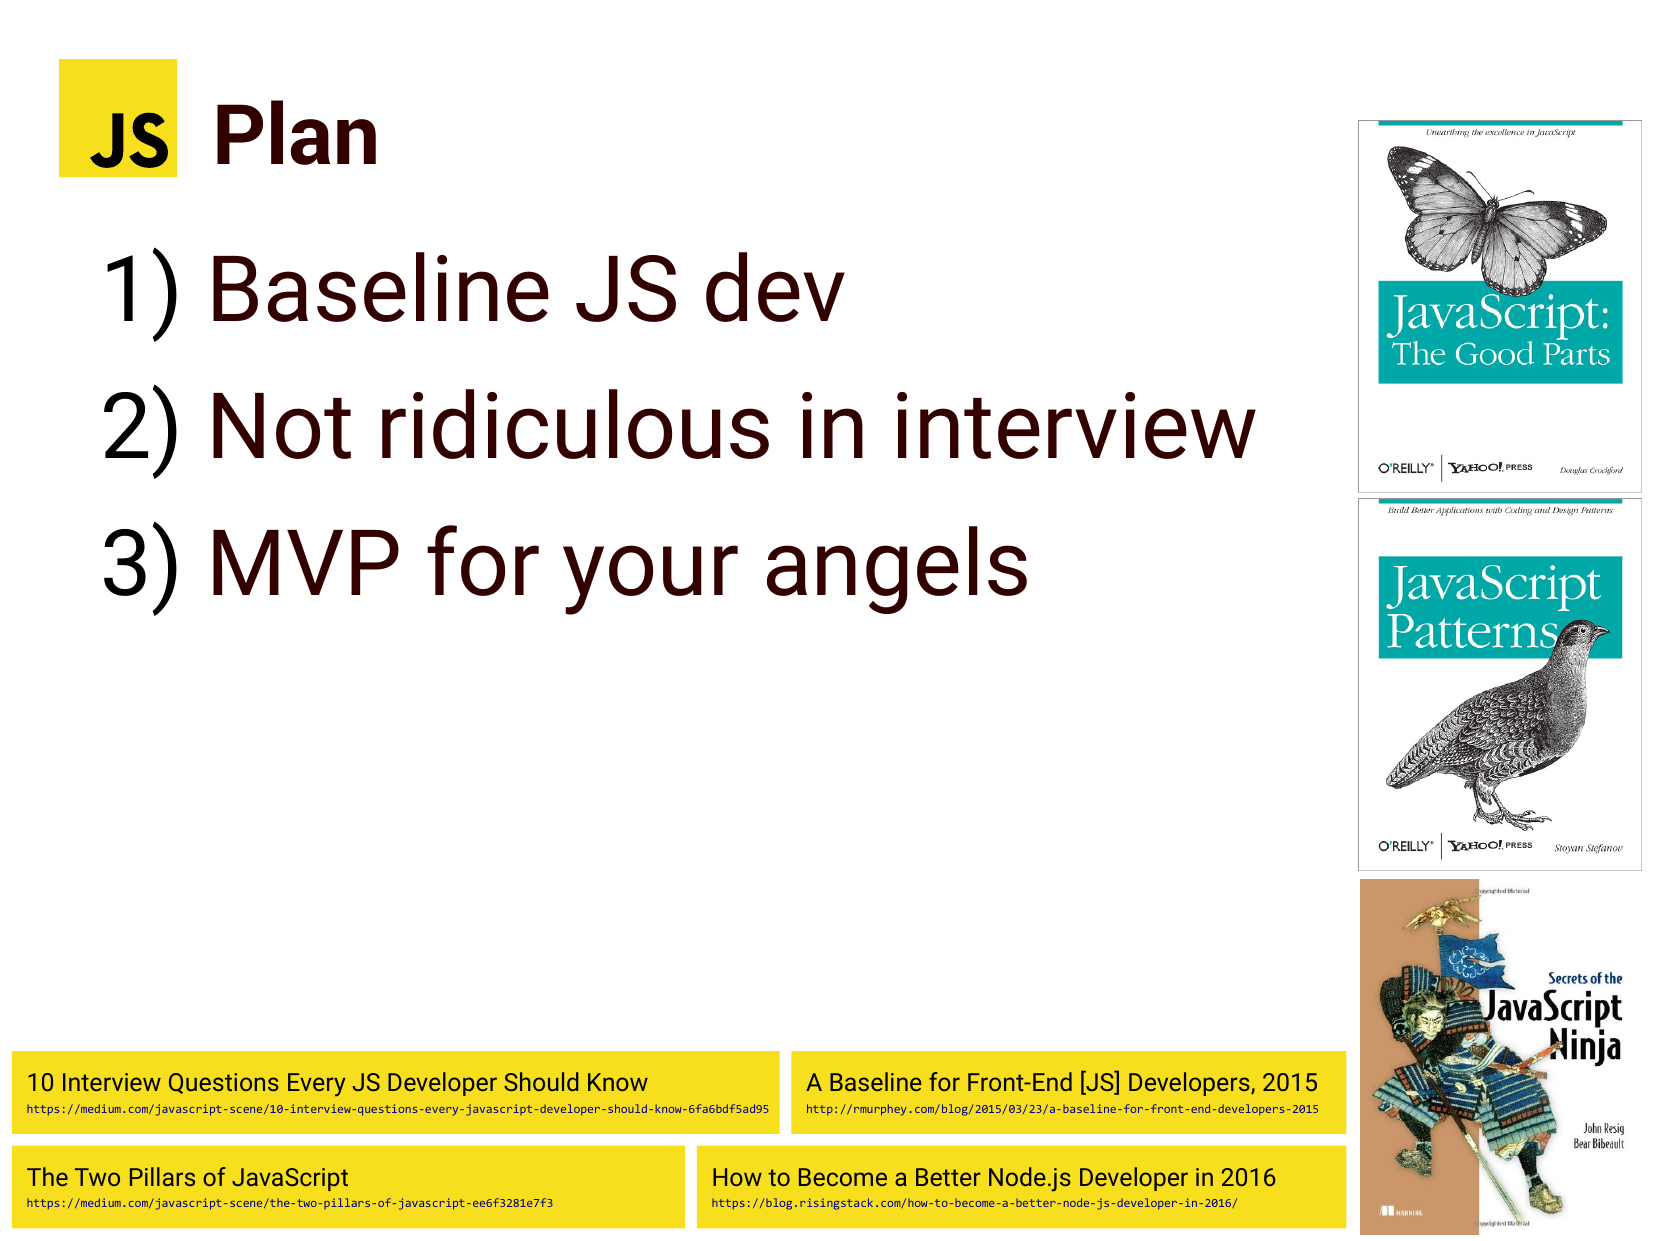

# Plan
 Baseline JS dev
 Not ridiculous in interview
 MVP for your angels
10 Interview Questions Every JS Developer Should Know
https://medium.com/javascript-scene/10-interview-questions-every-javascript-developer-should-know-6fa6bdf5ad95
A Baseline for Front-End [JS] Developers, 2015
http://rmurphey.com/blog/2015/03/23/a-baseline-for-front-end-developers-2015
The Two Pillars of JavaScript
https://medium.com/javascript-scene/the-two-pillars-of-javascript-ee6f3281e7f3
How to Become a Better Node.js Developer in 2016
https://blog.risingstack.com/how-to-become-a-better-node-js-developer-in-2016/